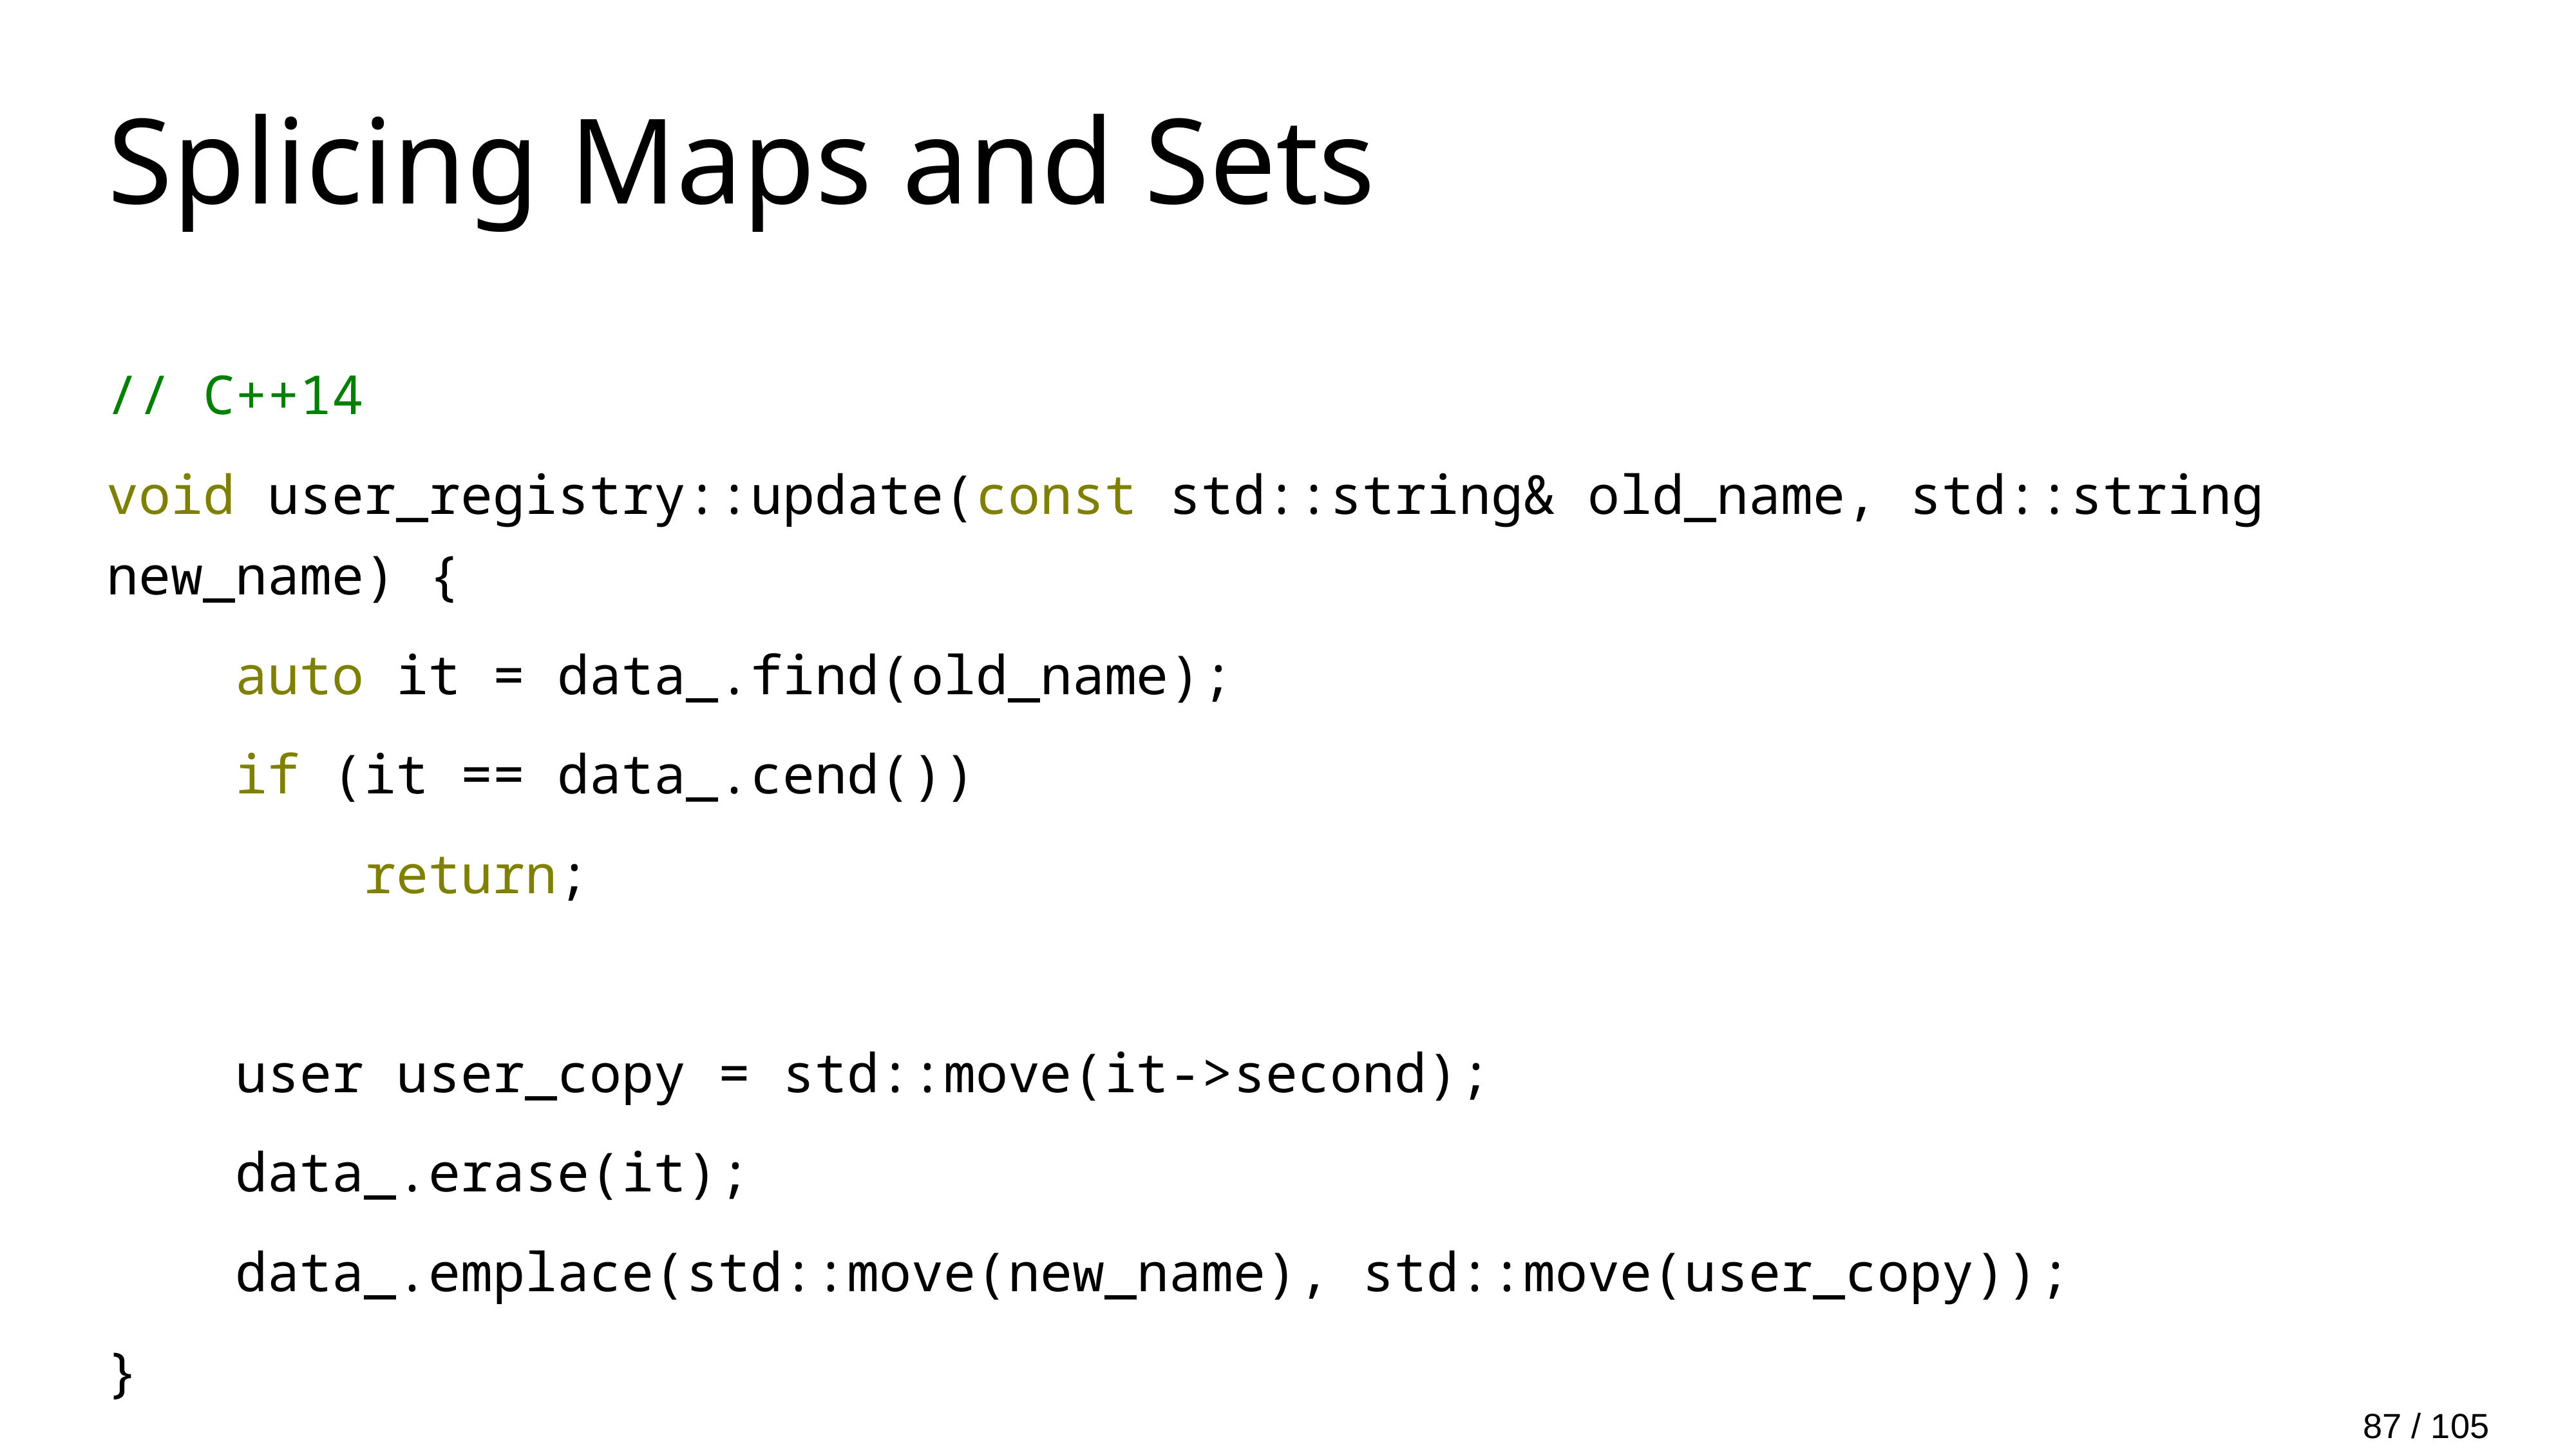

# Splicing Maps and Sets
// C++14
void user_registry::update(const std::string& old_name, std::string new_name) {
 auto it = data_.find(old_name);
 if (it == data_.cend())
 return;
 user user_copy = std::move(it->second);
 data_.erase(it);
 data_.emplace(std::move(new_name), std::move(user_copy));
}